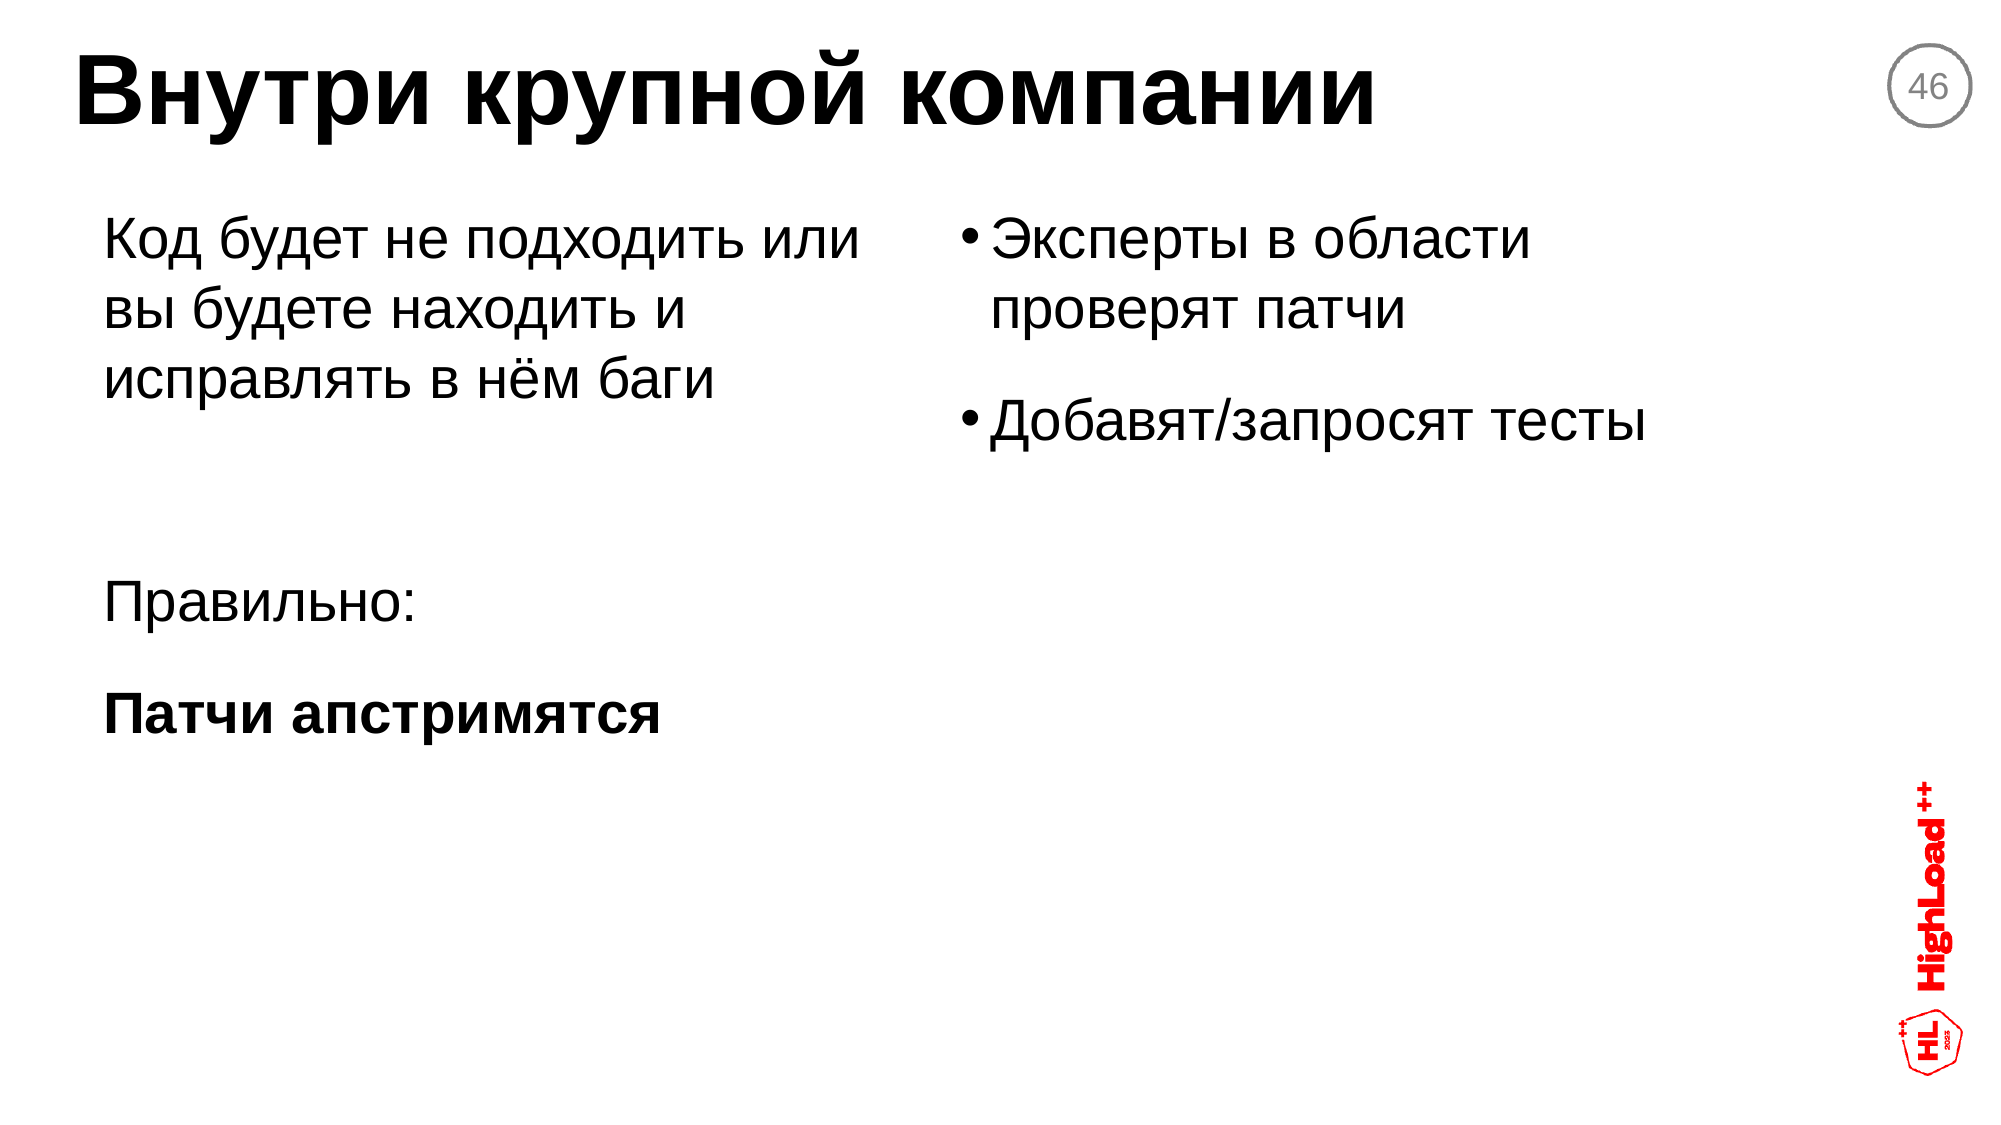

# Внутри крупной компании
46
Код будет не подходить или вы будете находить и исправлять в нём баги
Правильно:
Патчи апстримятся
Эксперты в области проверят патчи
Добавят/запросят тесты